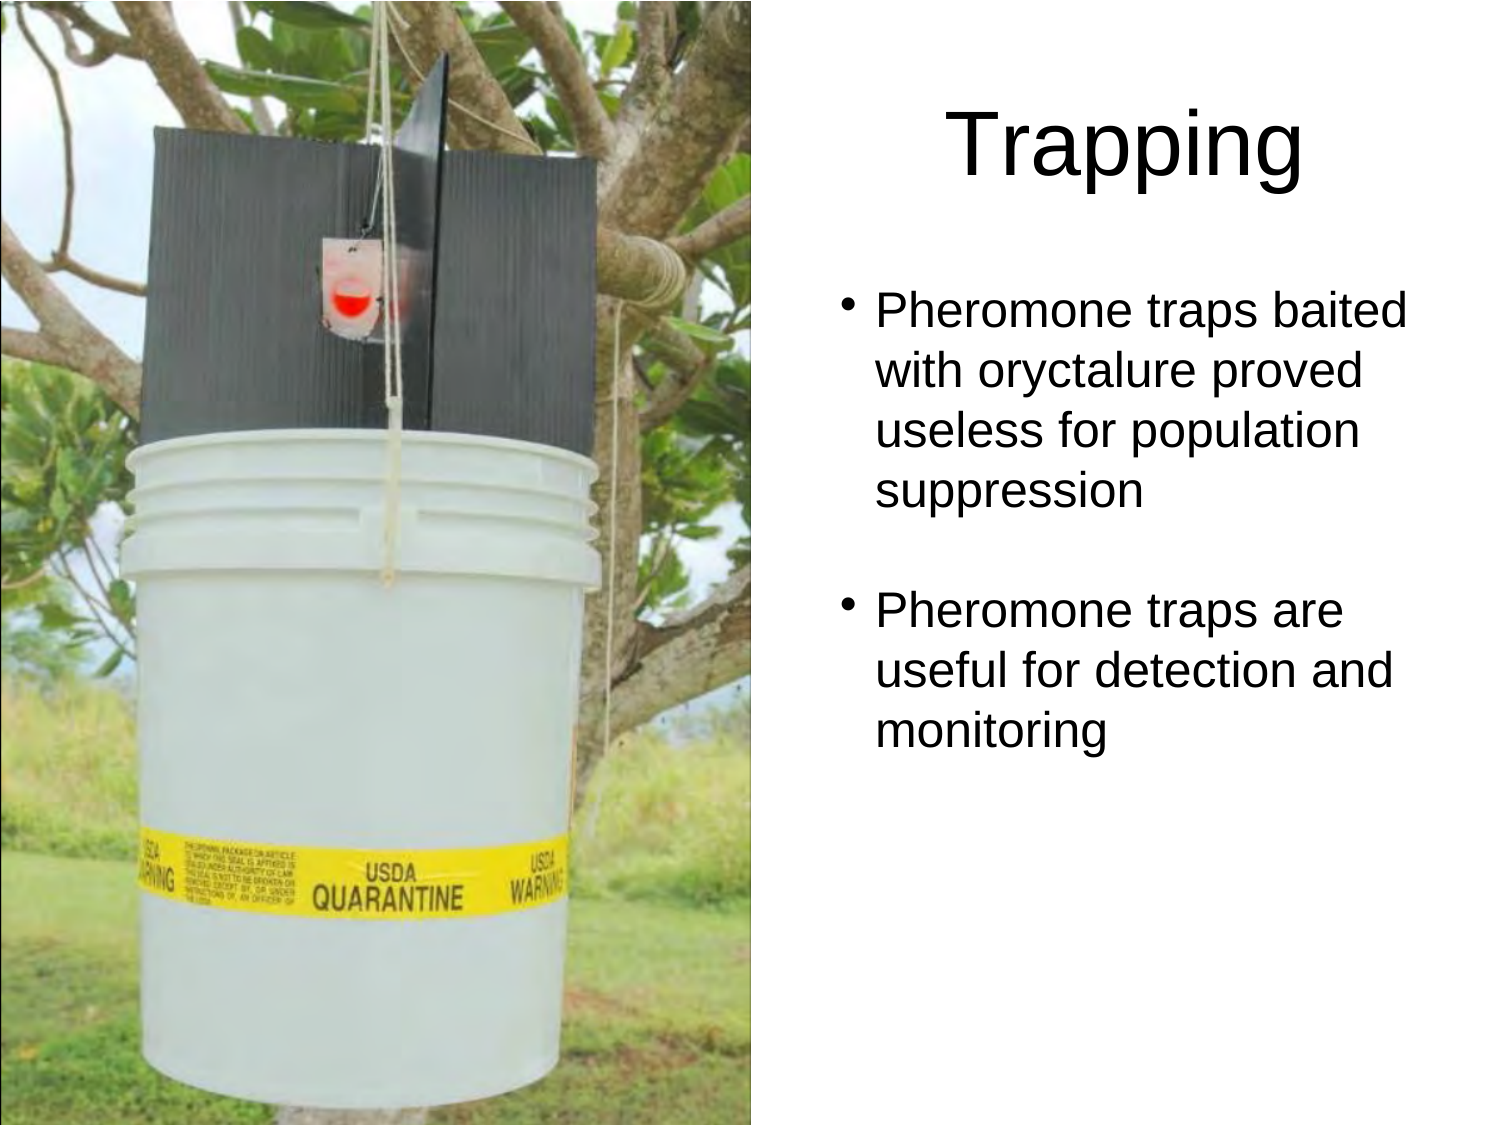

Trapping
Pheromone traps baited with oryctalure proved useless for population suppression
Pheromone traps are useful for detection and monitoring